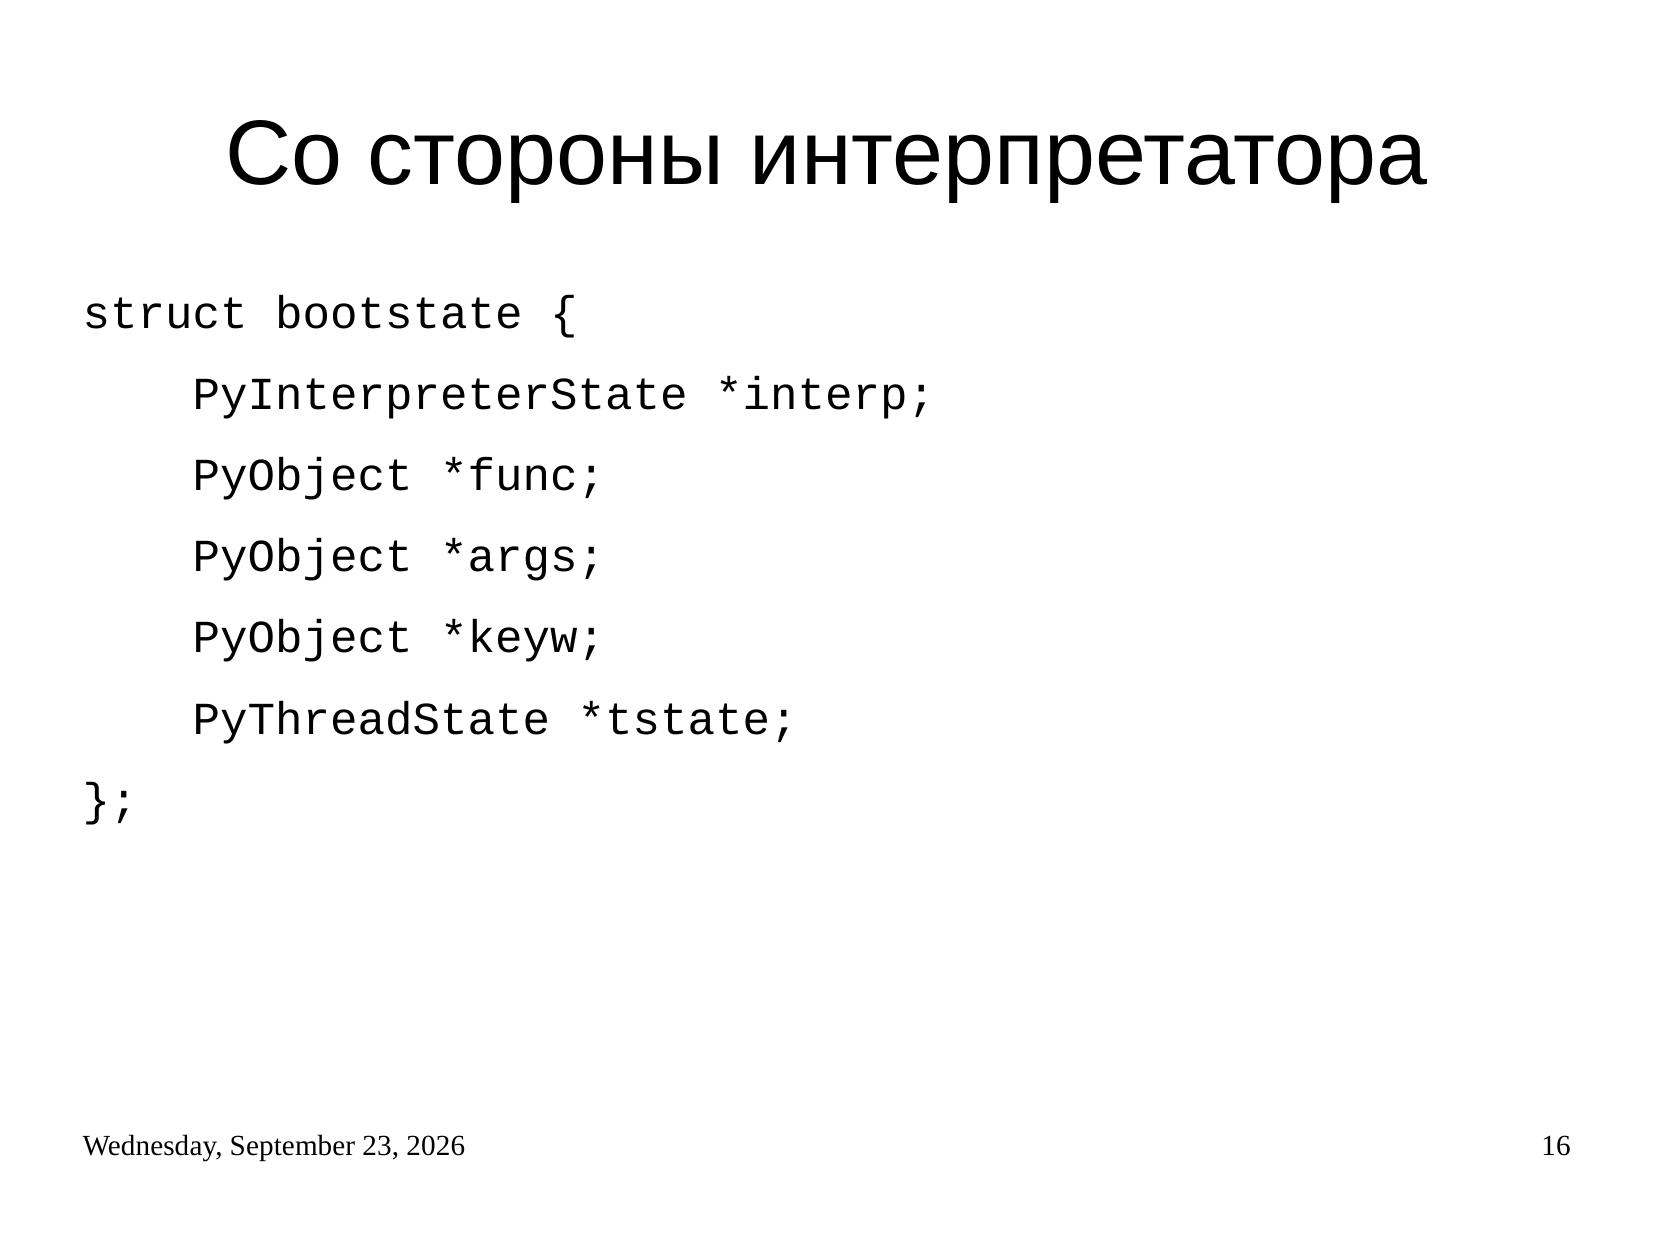

# Со стороны интерпретатора
struct bootstate {
 PyInterpreterState *interp;
 PyObject *func;
 PyObject *args;
 PyObject *keyw;
 PyThreadState *tstate;
};
16